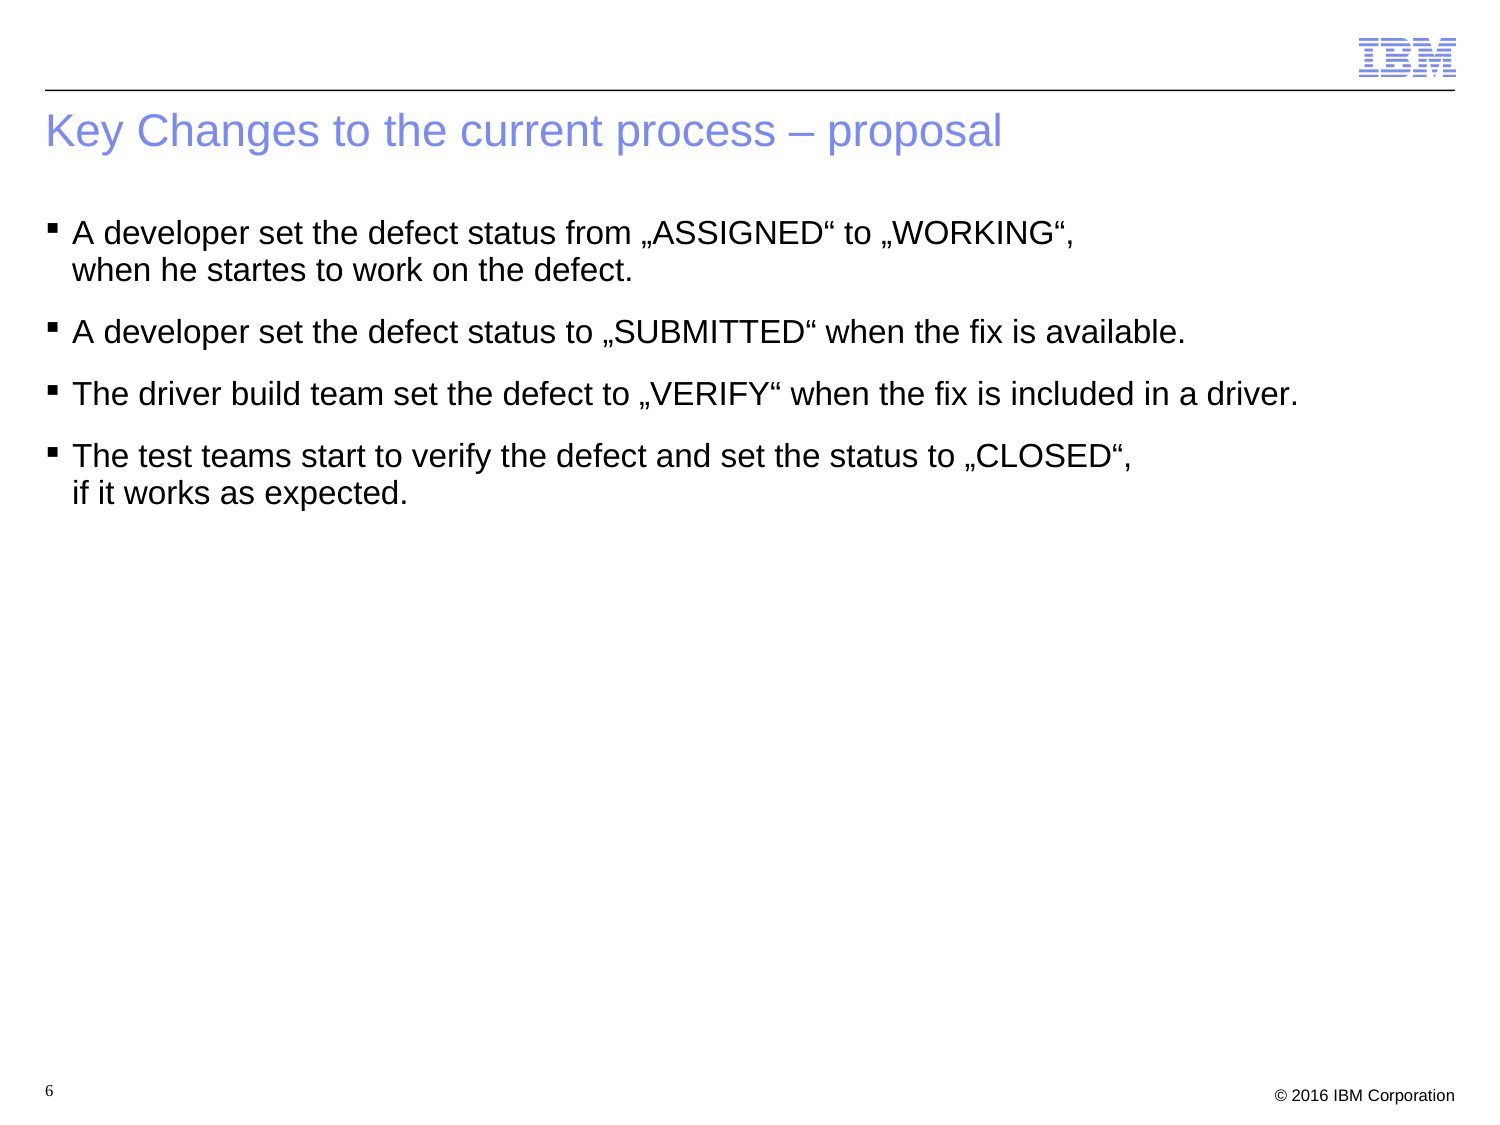

# Key Changes to the current process – proposal
A developer set the defect status from „ASSIGNED“ to „WORKING“,
when he startes to work on the defect.
A developer set the defect status to „SUBMITTED“ when the fix is available.
The driver build team set the defect to „VERIFY“ when the fix is included in a driver.
The test teams start to verify the defect and set the status to „CLOSED“,
if it works as expected.
6